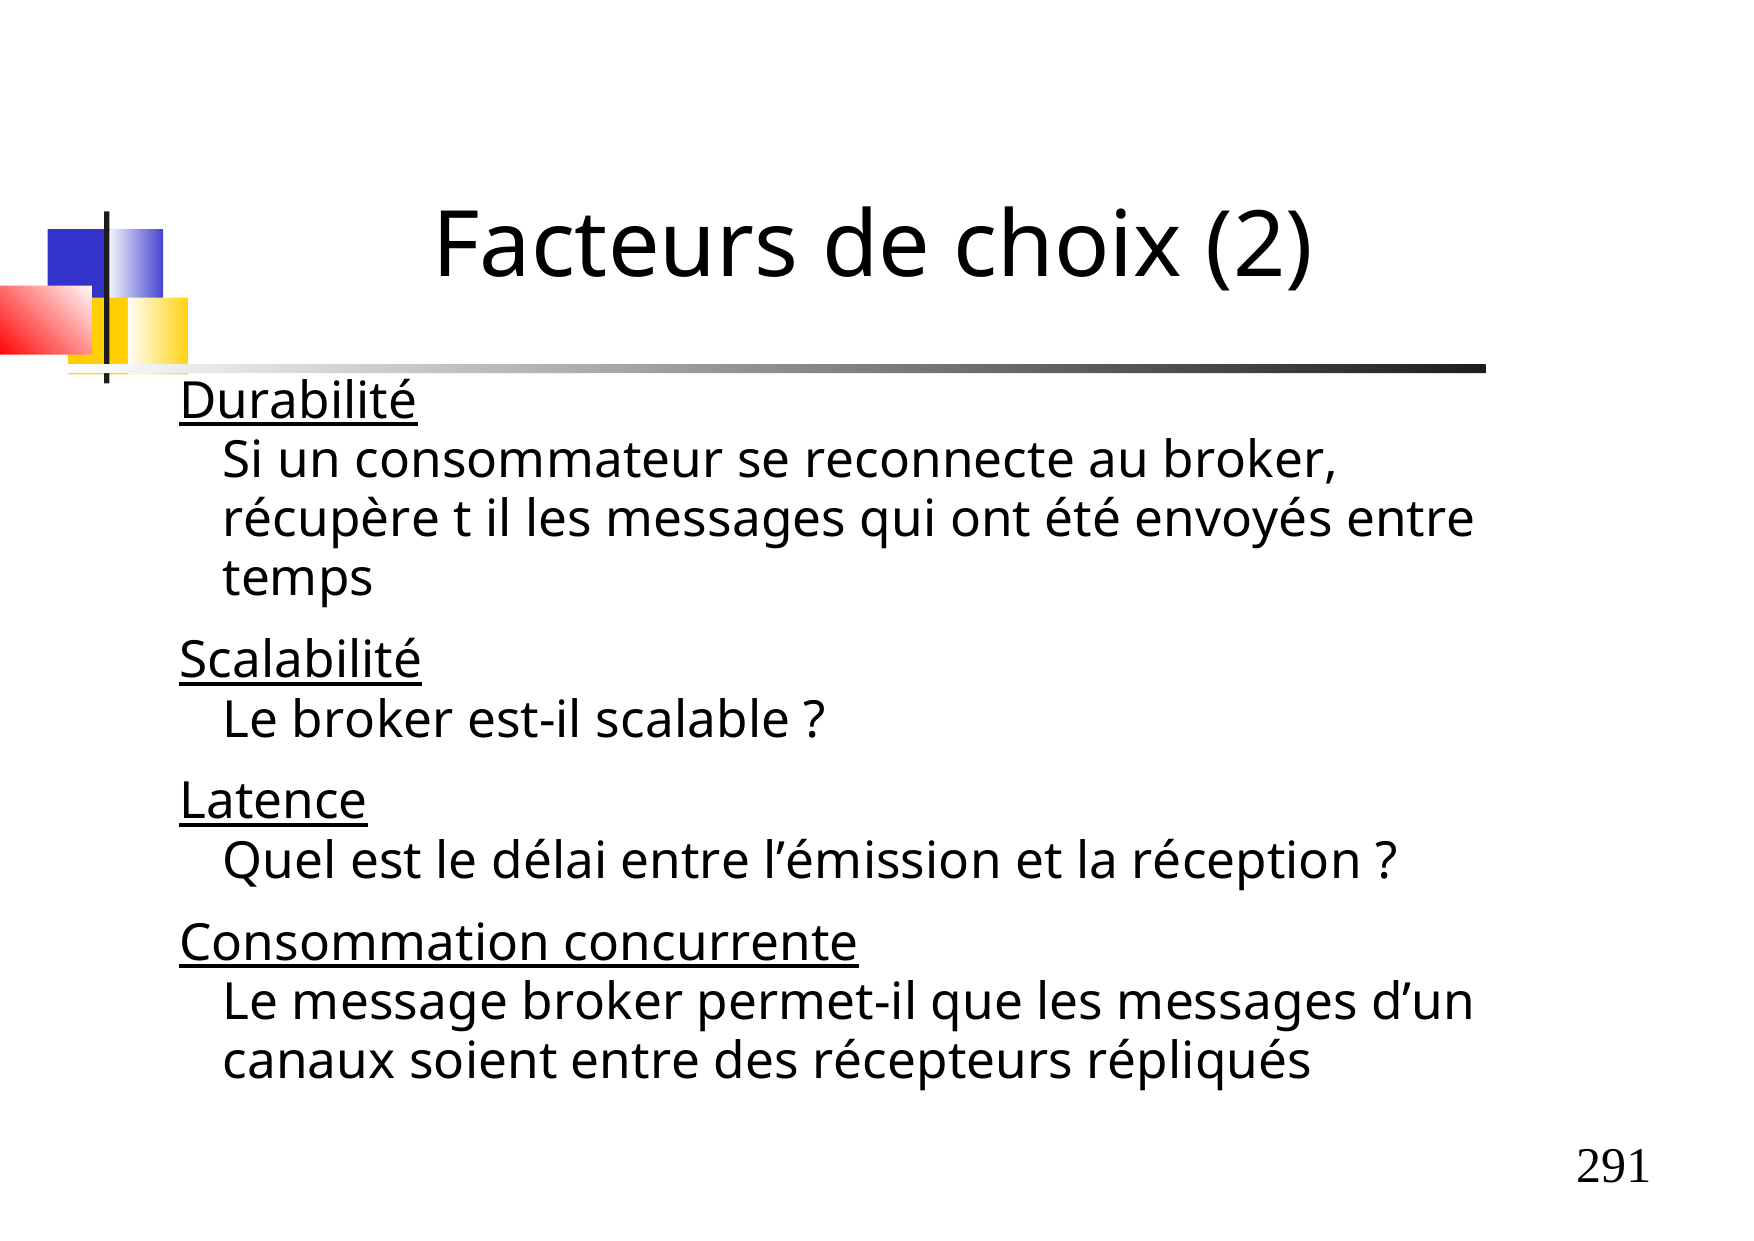

# Facteurs de choix (2)
Durabilité 
Si un consommateur se reconnecte au broker, récupère t il les messages qui ont été envoyés entre temps
Scalabilité
Le broker est-il scalable ?
Latence
Quel est le délai entre l’émission et la réception ?
Consommation concurrente
Le message broker permet-il que les messages d’un canaux soient entre des récepteurs répliqués